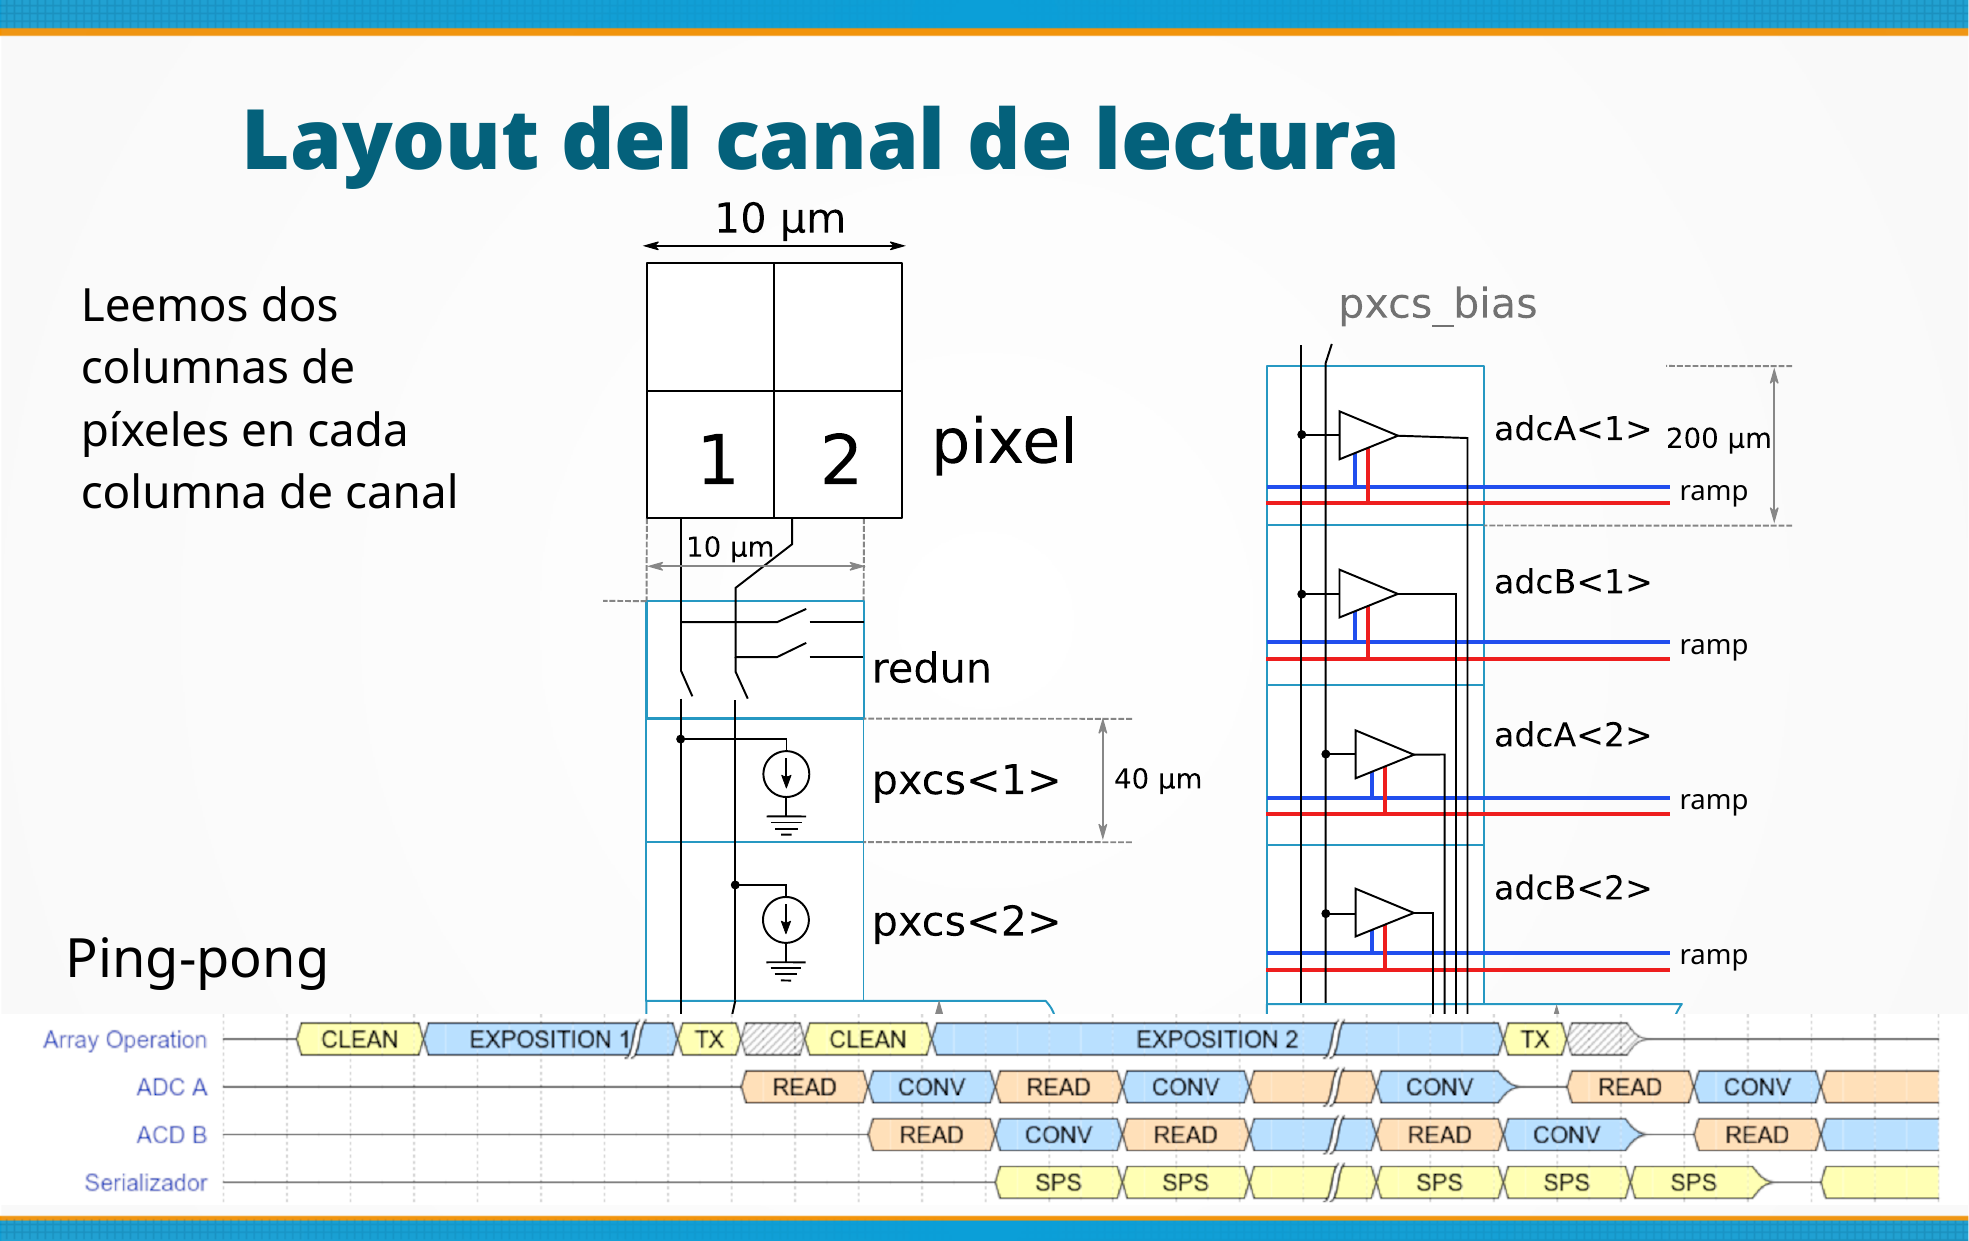

# Layout del canal de lectura
Leemos dos columnas de píxeles en cada columna de canal
Ping-pong